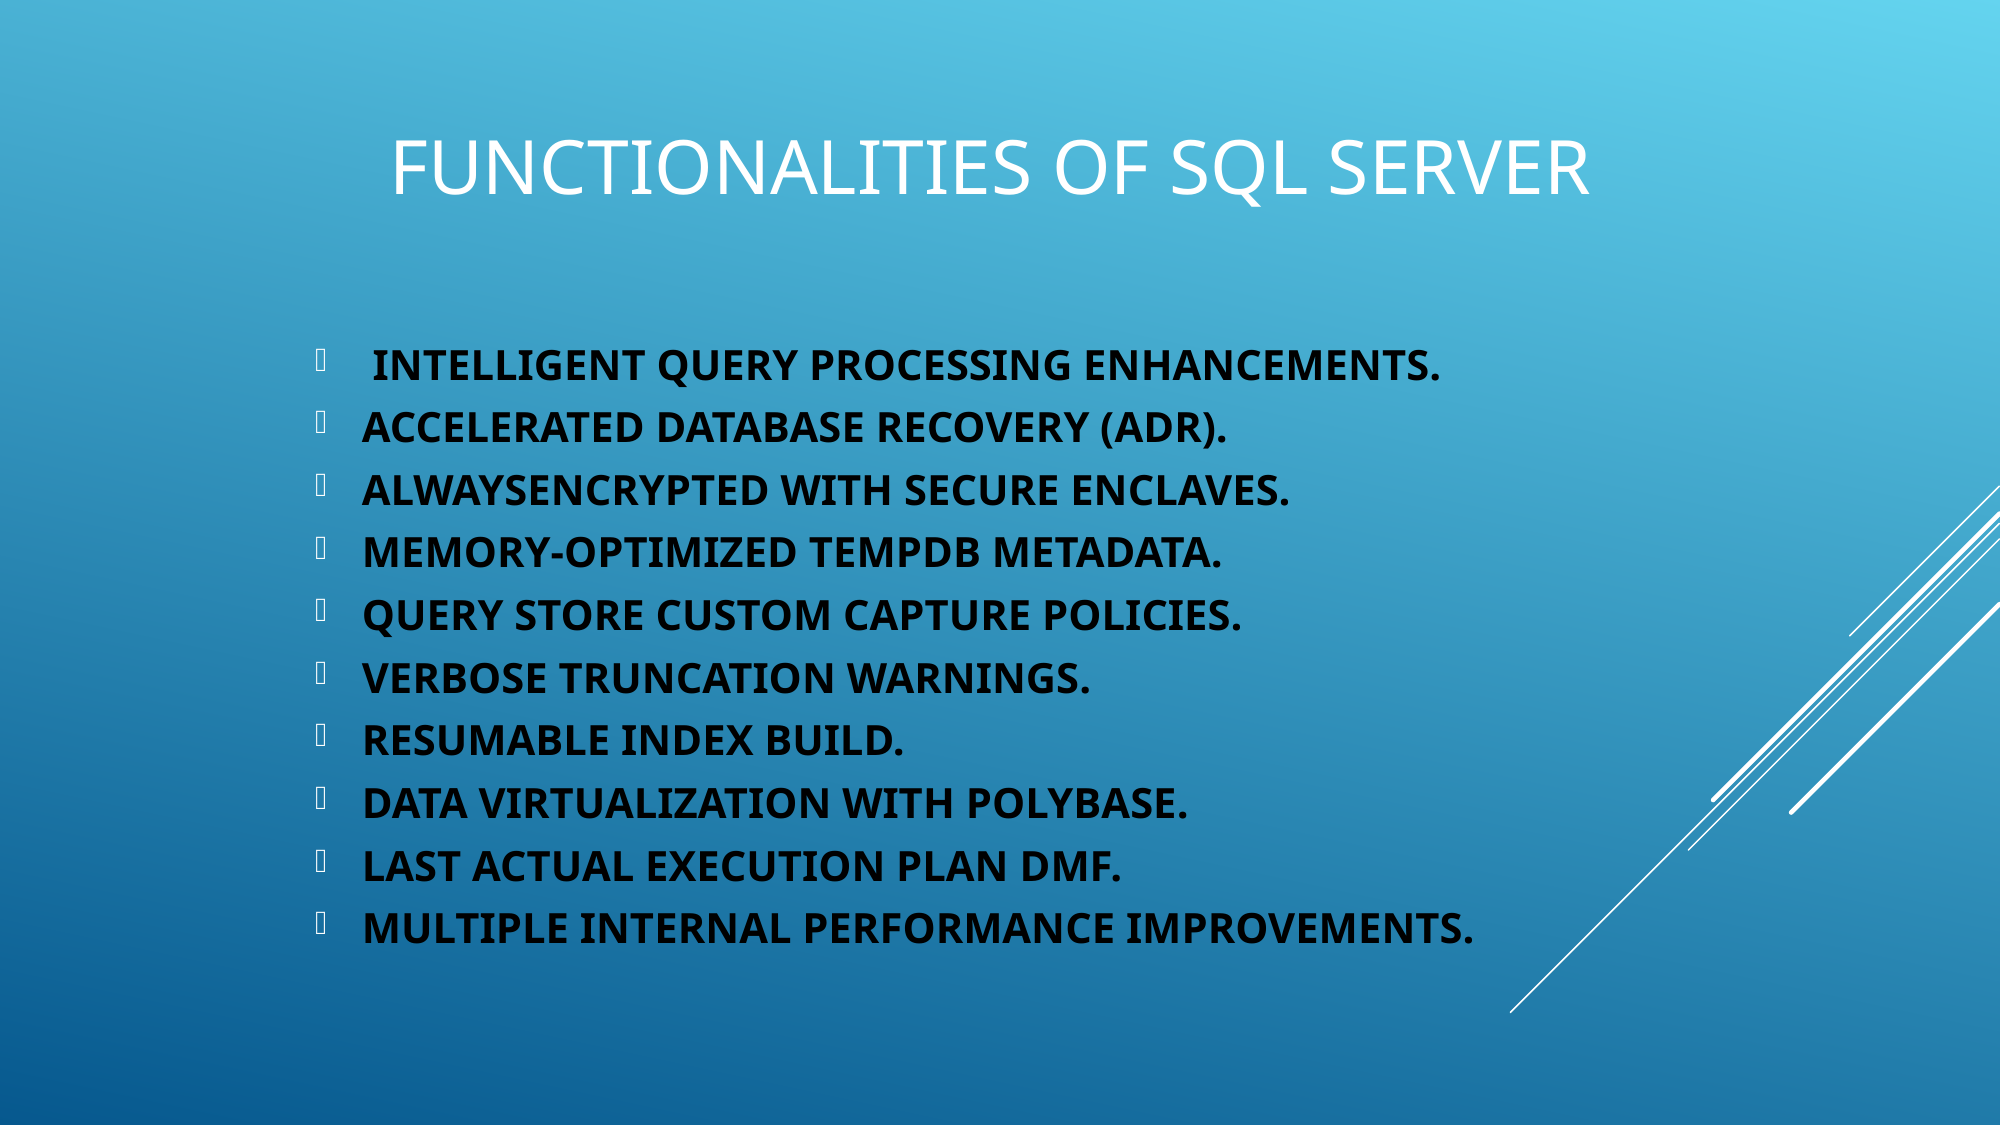

# functionalities of SQL SERVER
 Intelligent Query Processing Enhancements.
Accelerated Database Recovery (ADR).
AlwaysEncrypted With Secure Enclaves.
Memory-Optimized Tempdb Metadata.
Query Store Custom Capture Policies.
Verbose Truncation Warnings.
Resumable Index Build.
Data Virtualization With Polybase.
Last Actual Execution Plan DMF.
Multiple Internal Performance Improvements.